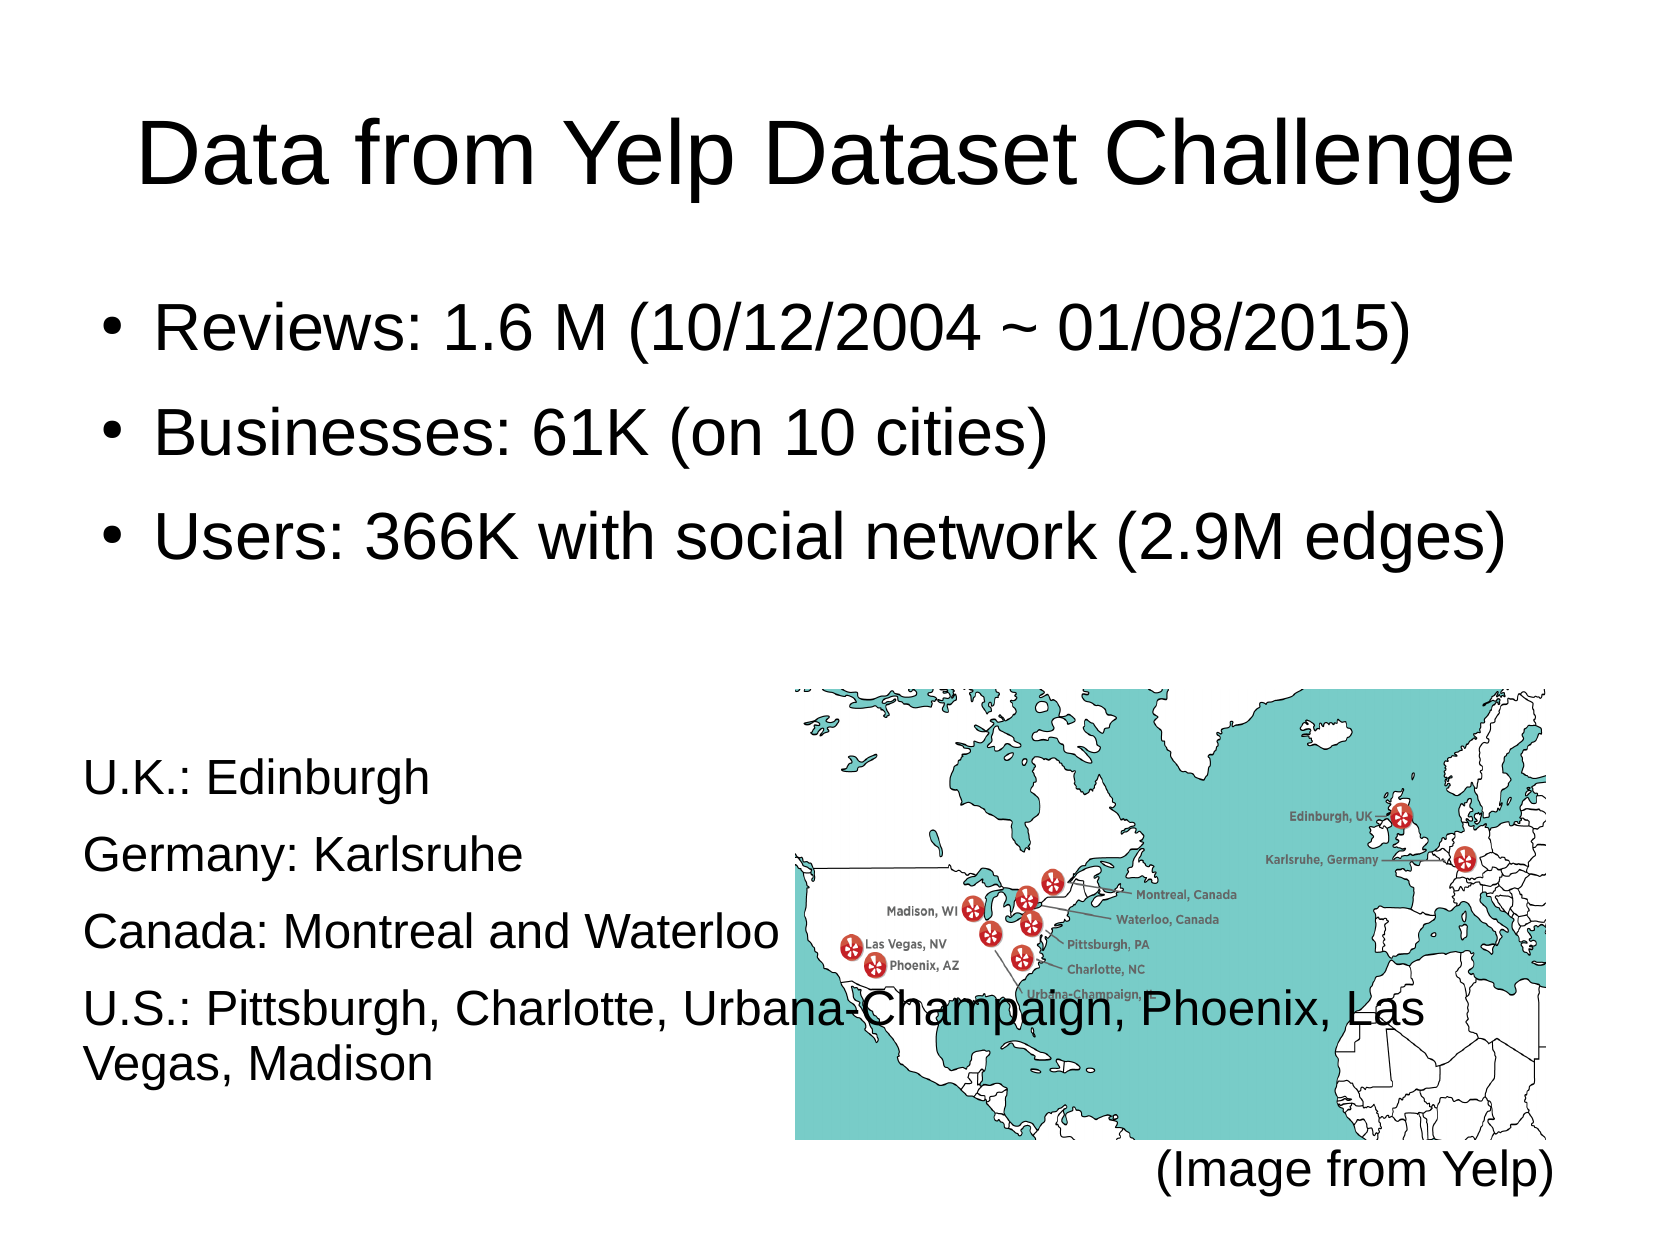

# Data from Yelp Dataset Challenge
Reviews: 1.6 M (10/12/2004 ~ 01/08/2015)
Businesses: 61K (on 10 cities)
Users: 366K with social network (2.9M edges)
U.K.: Edinburgh
Germany: Karlsruhe
Canada: Montreal and Waterloo
U.S.: Pittsburgh, Charlotte, Urbana-Champaign, Phoenix, Las Vegas, Madison
(Image from Yelp)